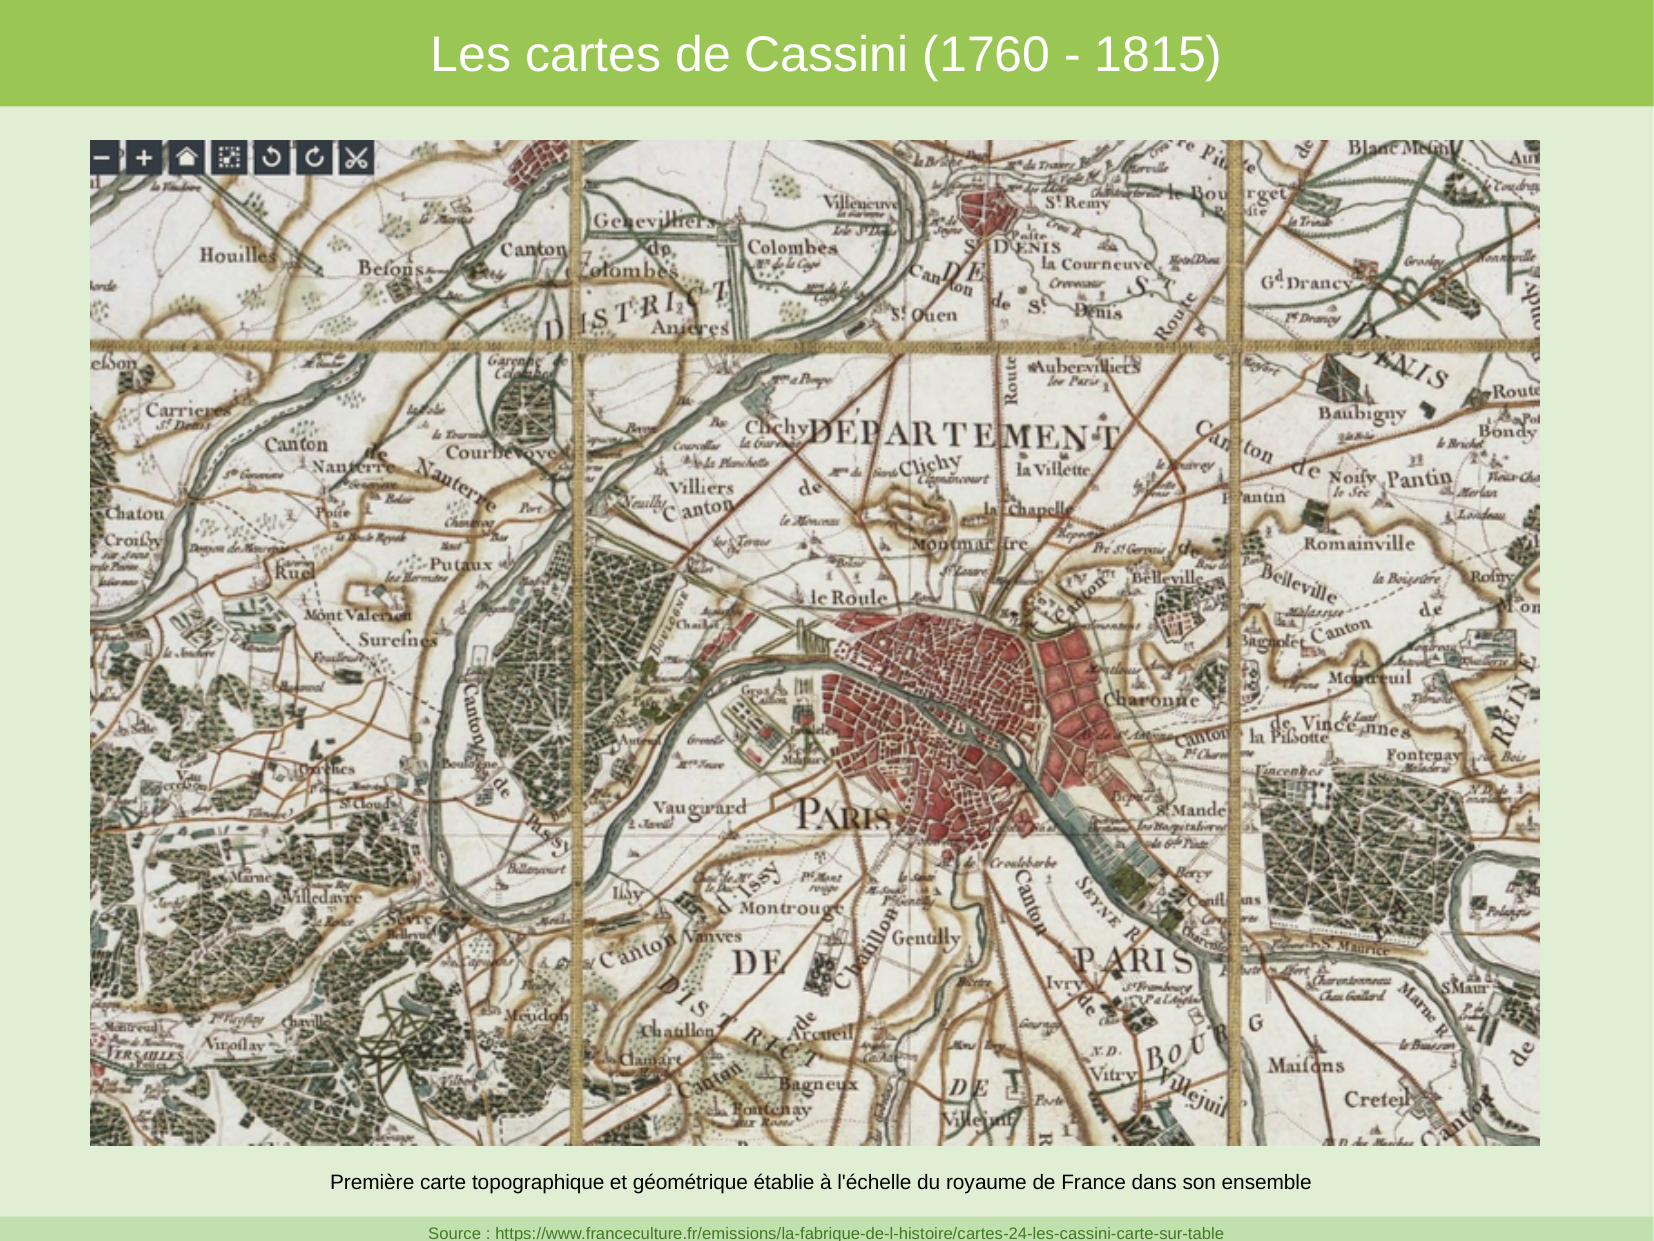

# Les cartes de Cassini (1760 - 1815)
Première carte topographique et géométrique établie à l'échelle du royaume de France dans son ensemble
Source : https://www.franceculture.fr/emissions/la-fabrique-de-l-histoire/cartes-24-les-cassini-carte-sur-table